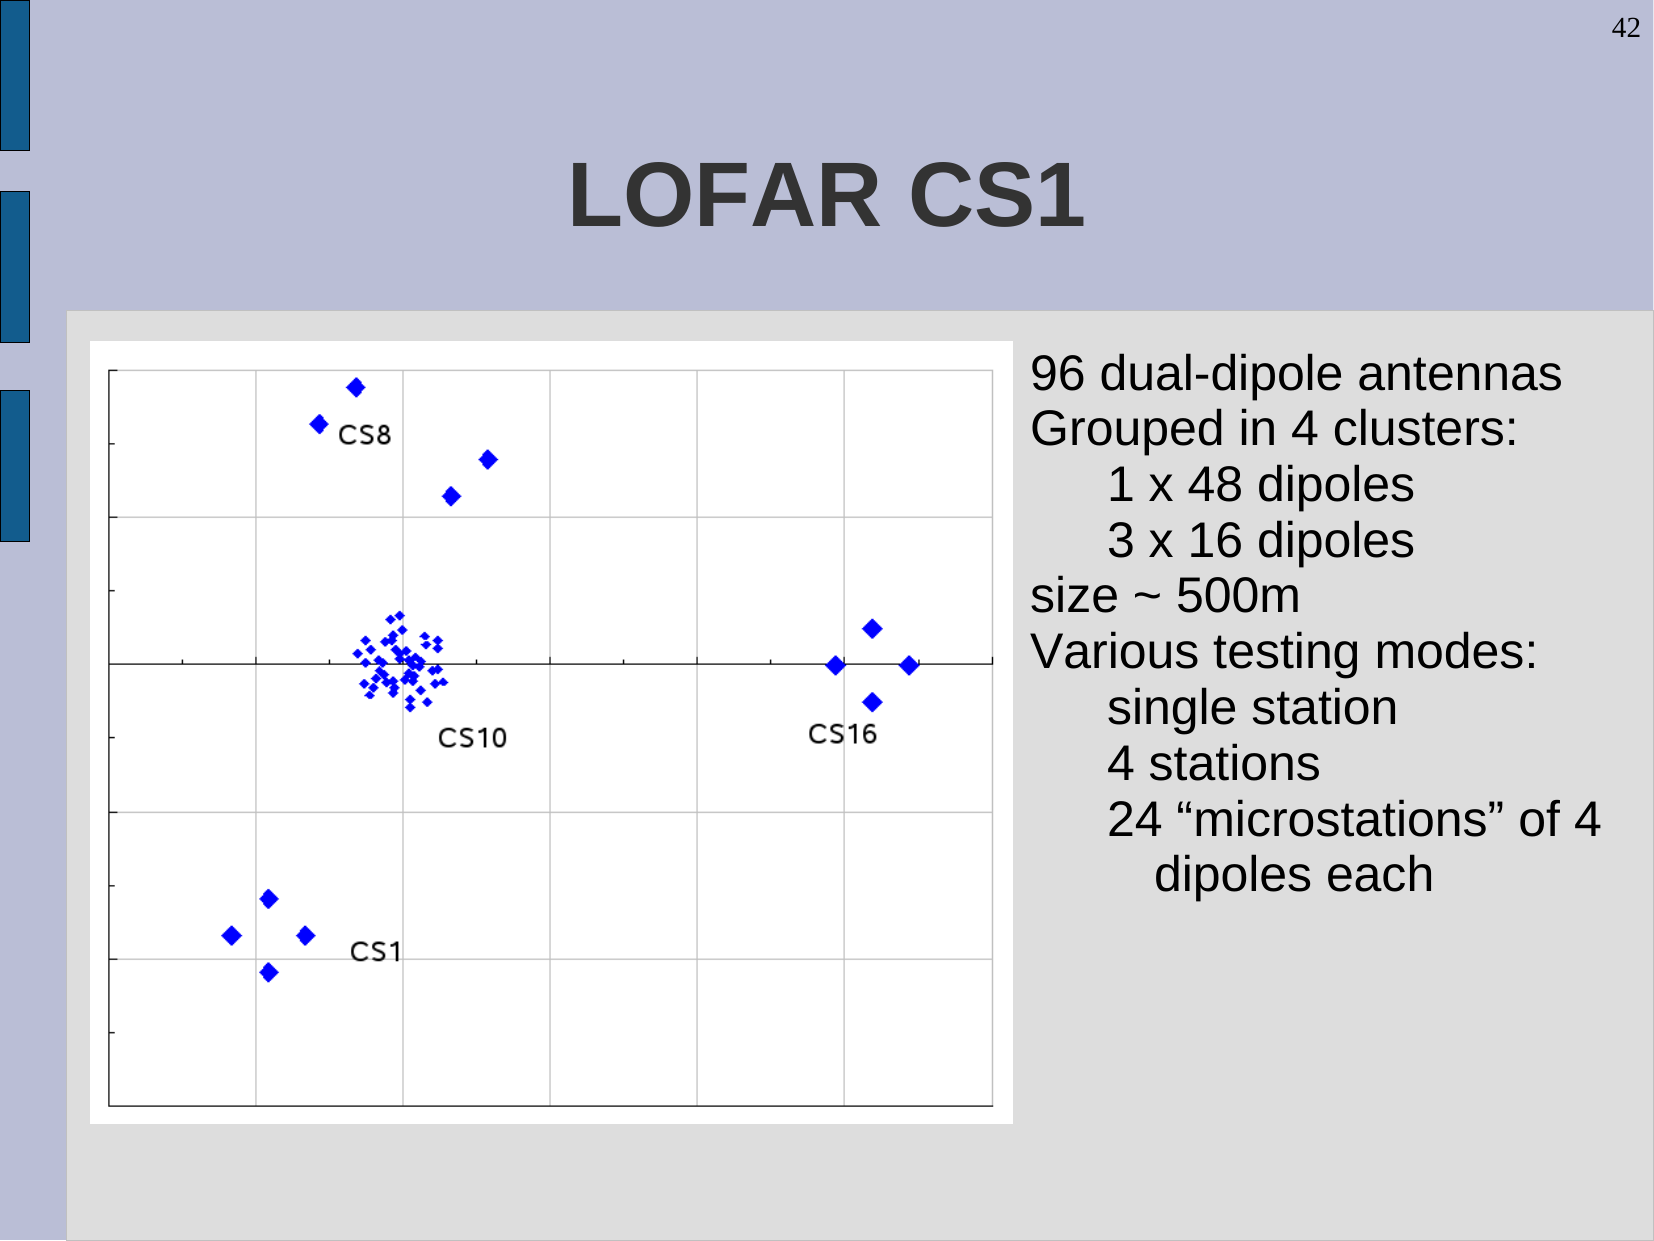

42
# LOFAR CS1
96 dual-dipole antennas
Grouped in 4 clusters:
1 x 48 dipoles
3 x 16 dipoles
size ~ 500m
Various testing modes:
single station
4 stations
24 “microstations” of 4 dipoles each